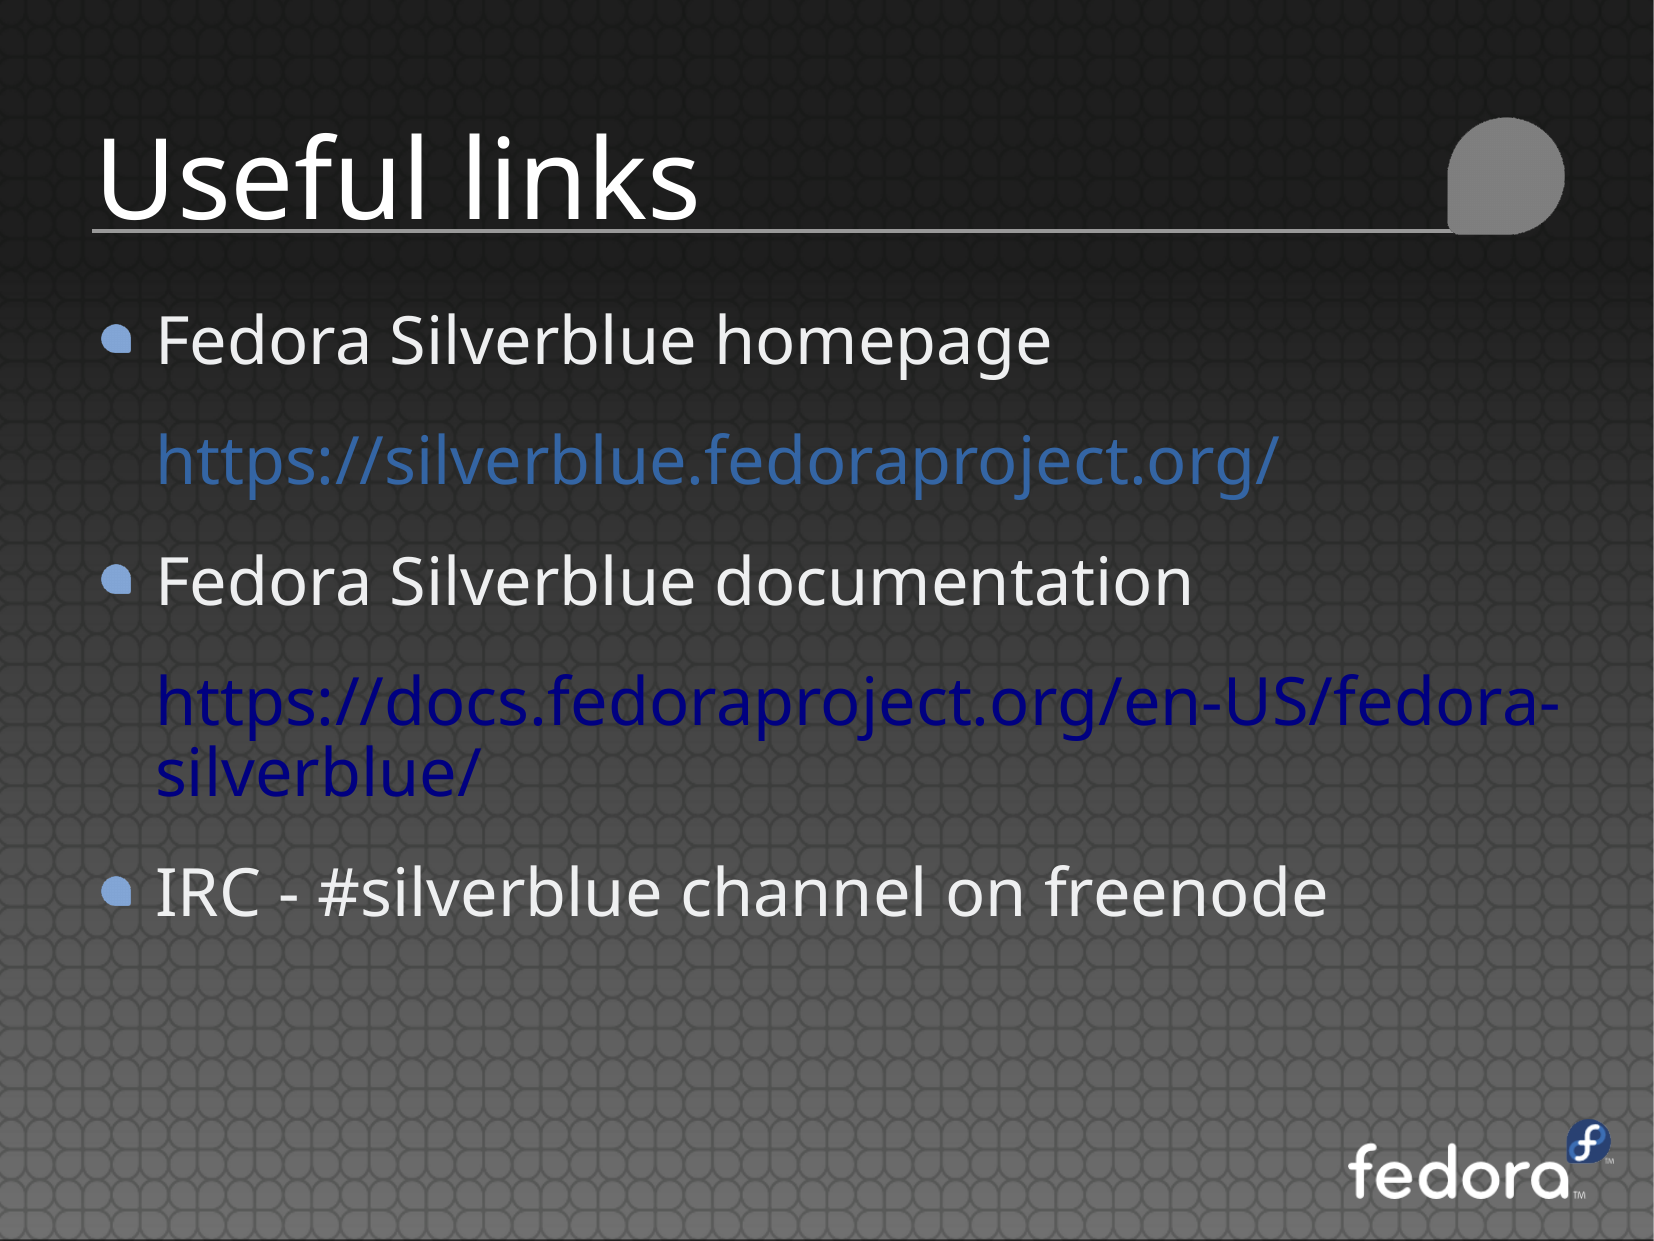

Useful links
# Fedora Silverblue homepage
https://silverblue.fedoraproject.org/
Fedora Silverblue documentation
https://docs.fedoraproject.org/en-US/fedora-silverblue/
IRC - #silverblue channel on freenode